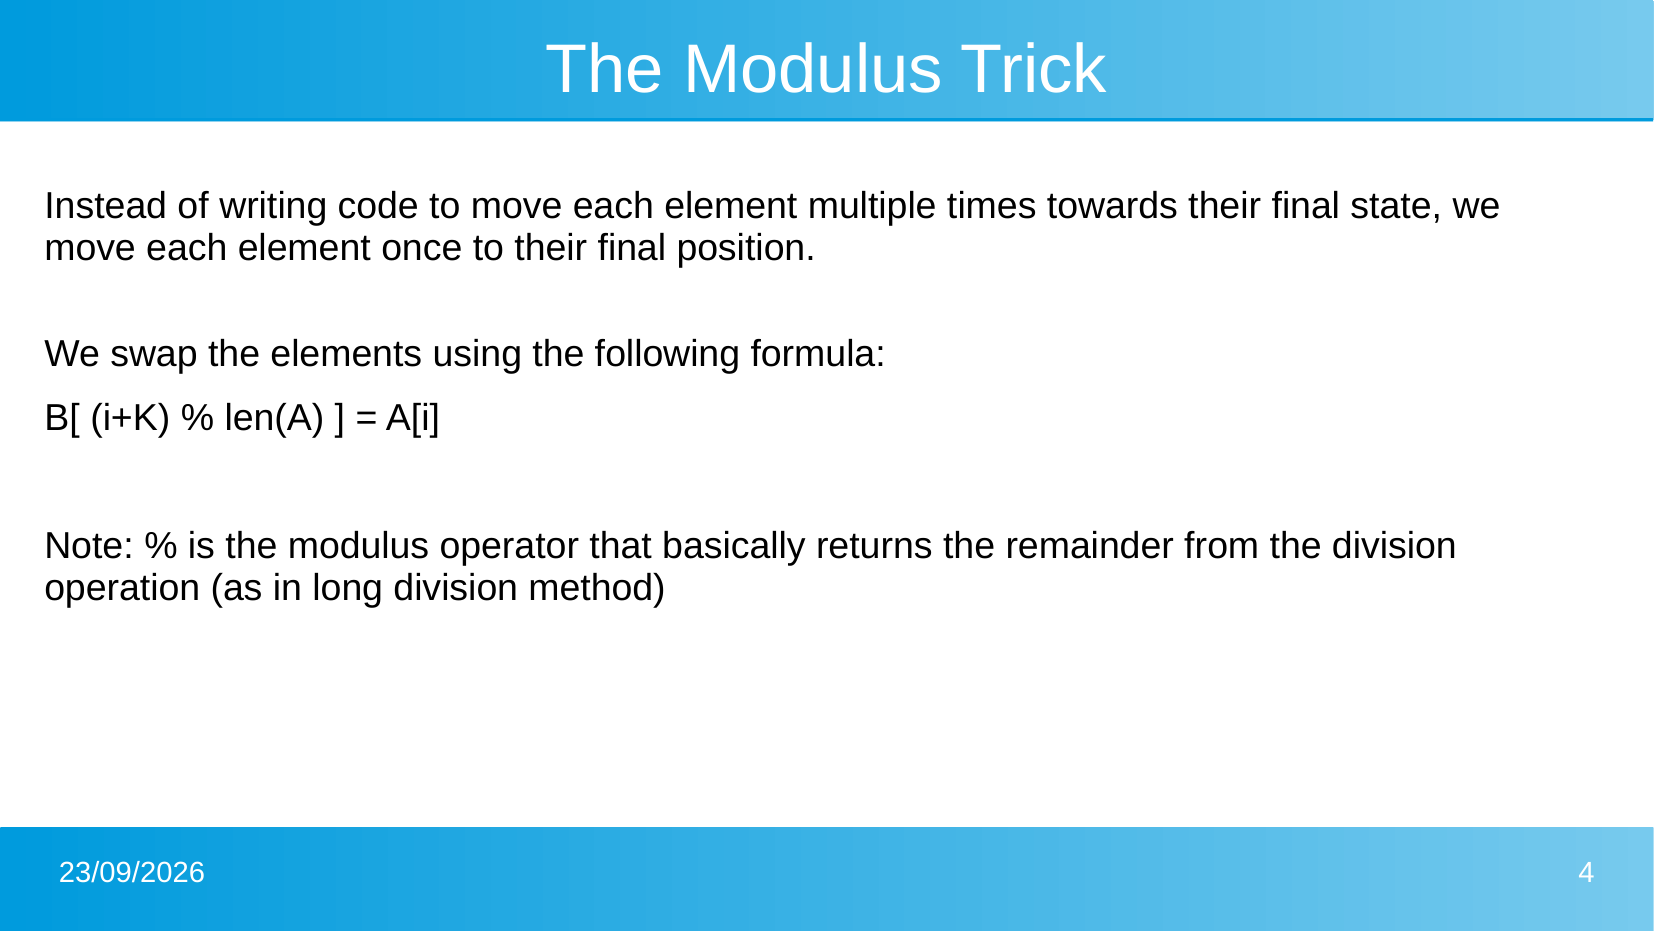

# The Modulus Trick
Instead of writing code to move each element multiple times towards their final state, we move each element once to their final position.
We swap the elements using the following formula:
B[ (i+K) % len(A) ] = A[i]
Note: % is the modulus operator that basically returns the remainder from the division operation (as in long division method)
4